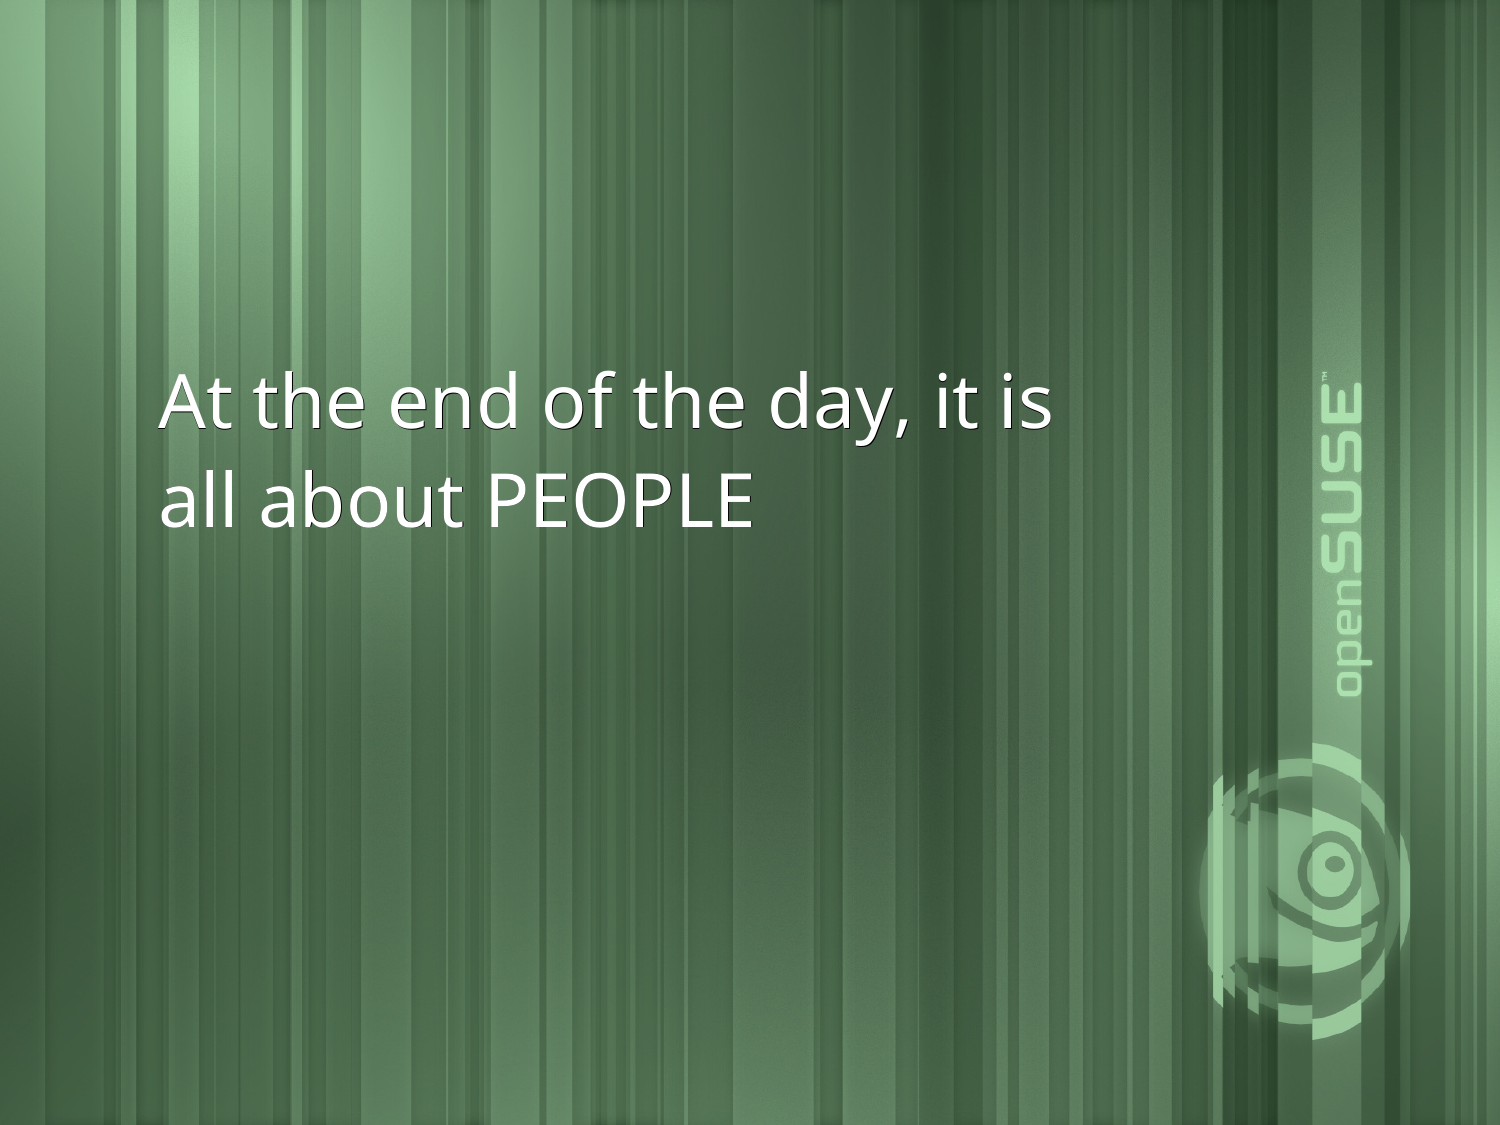

# At the end of the day, it is all about PEOPLE